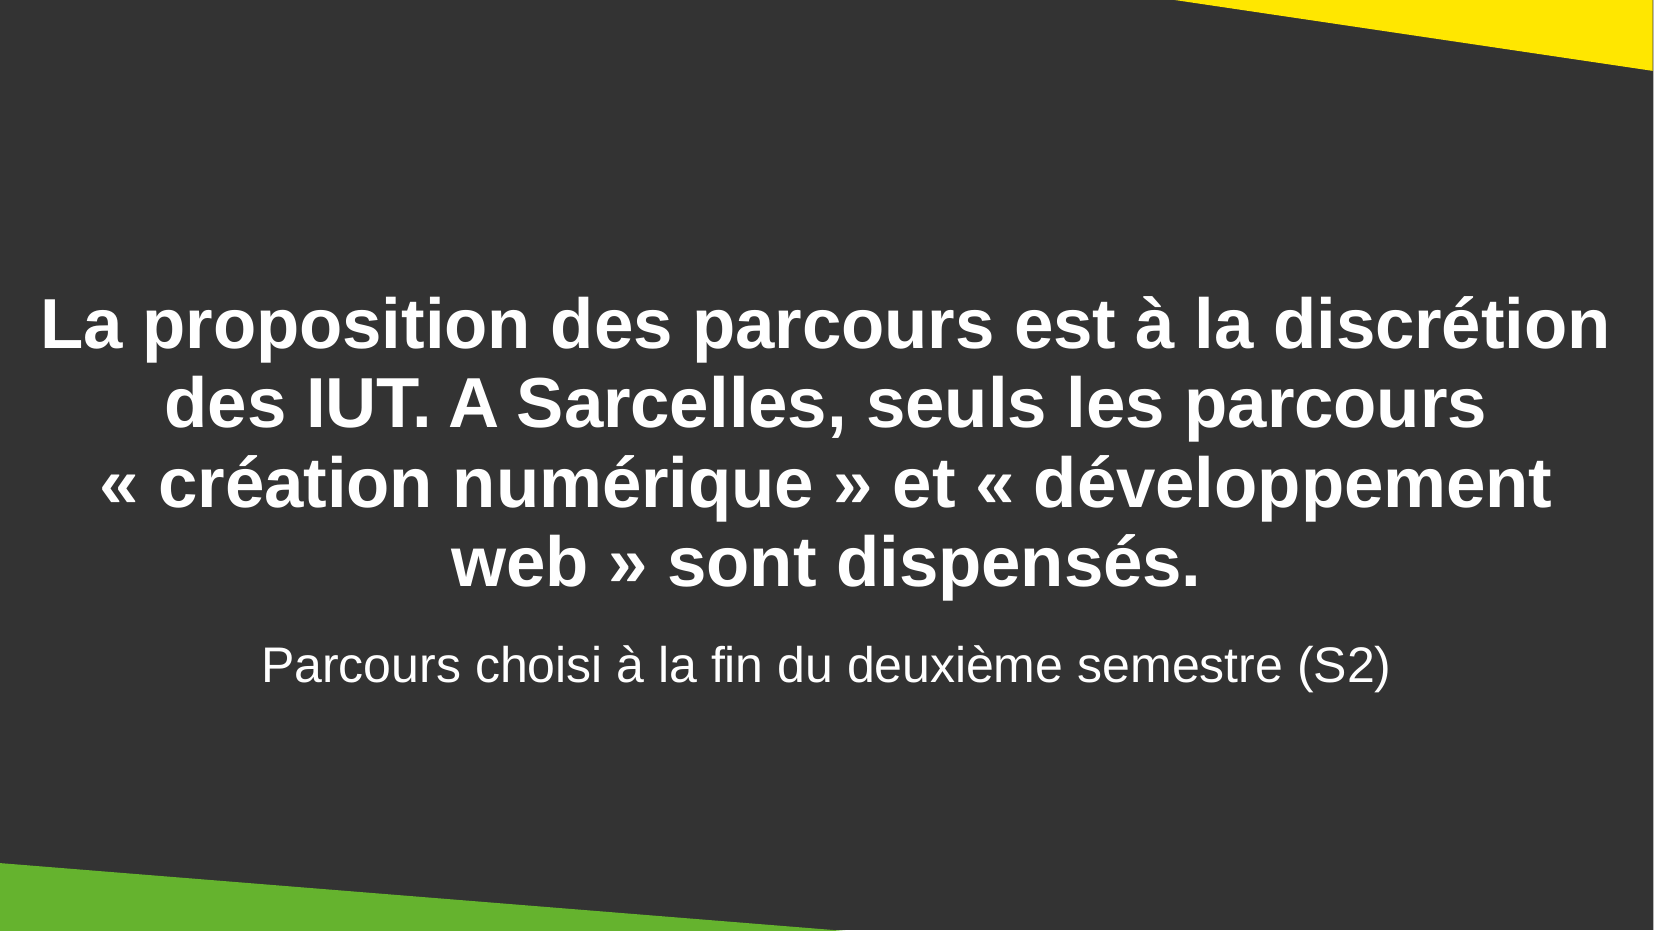

La proposition des parcours est à la discrétion des IUT. A Sarcelles, seuls les parcours « création numérique » et « développement web » sont dispensés.
Parcours choisi à la fin du deuxième semestre (S2)